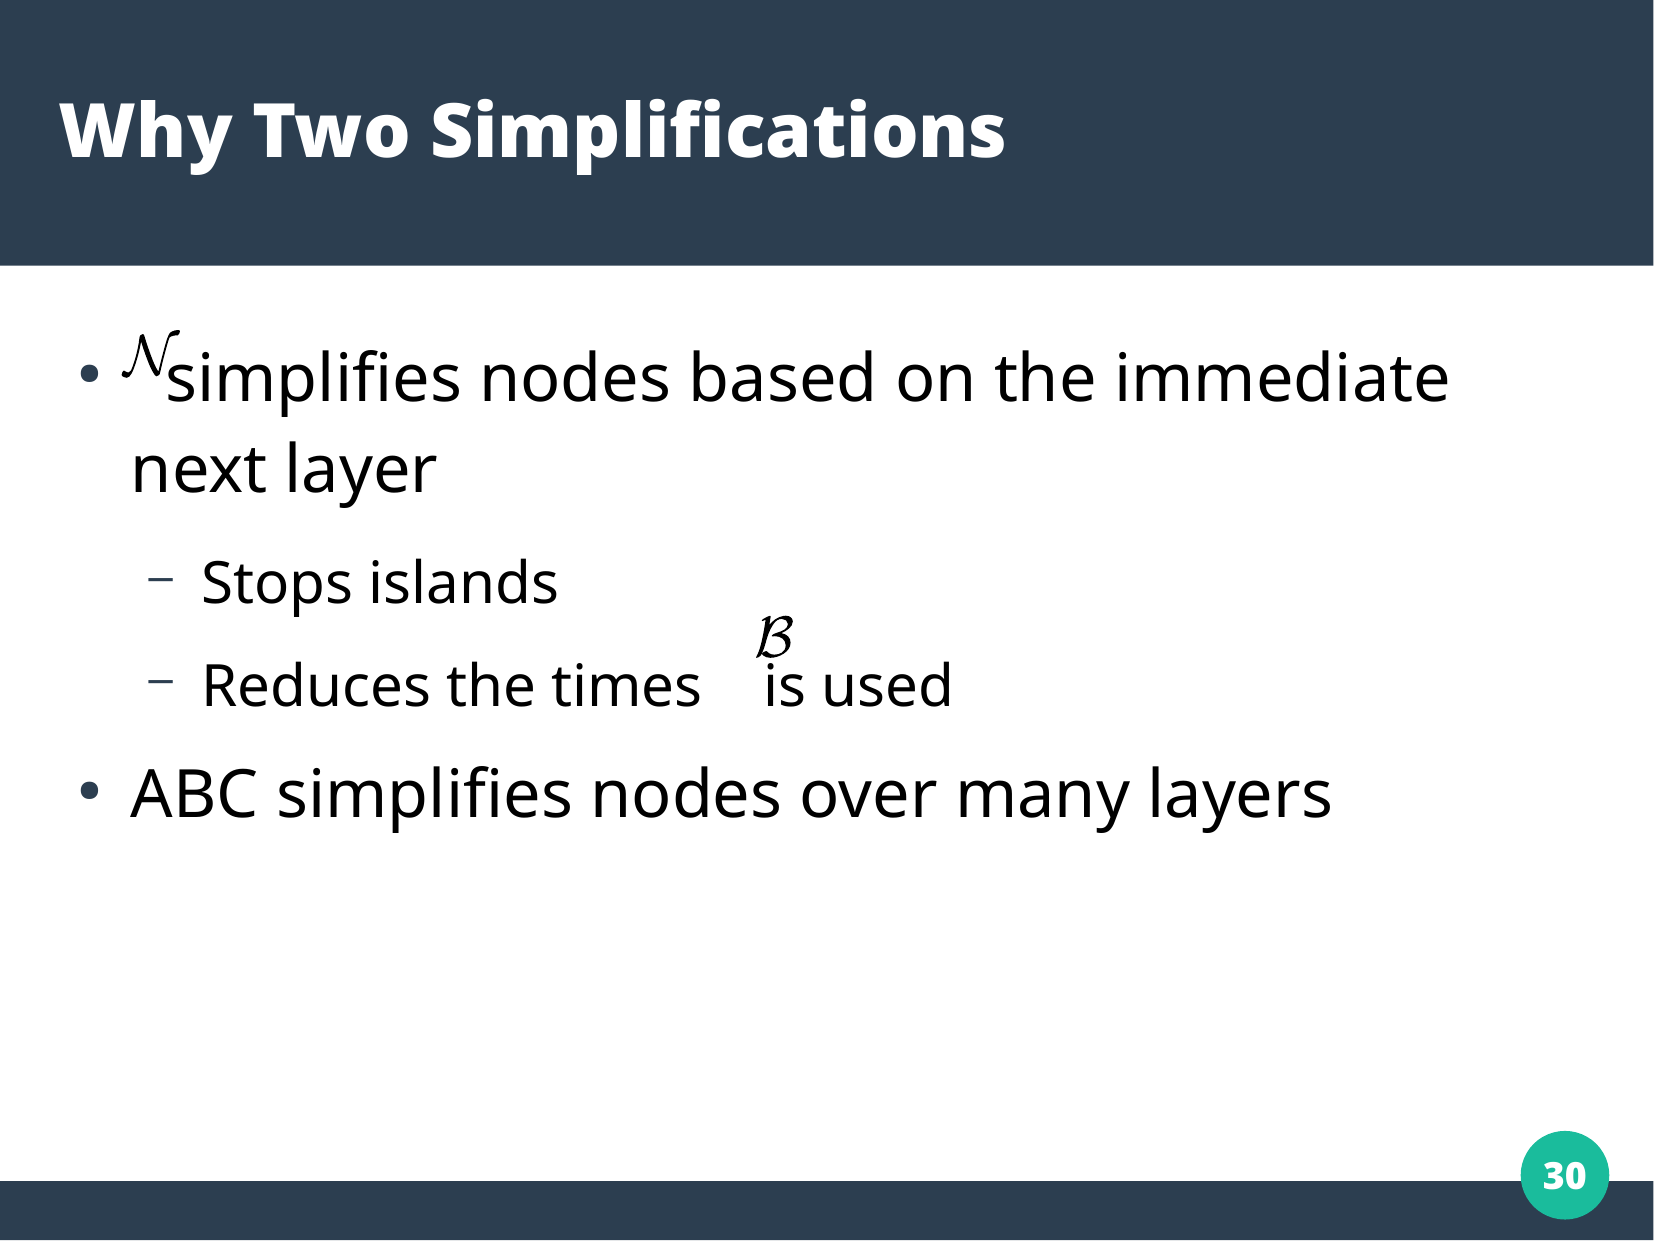

# Why Two Simplifications
 simplifies nodes based on the immediate next layer
Stops islands
Reduces the times is used
ABC simplifies nodes over many layers
30